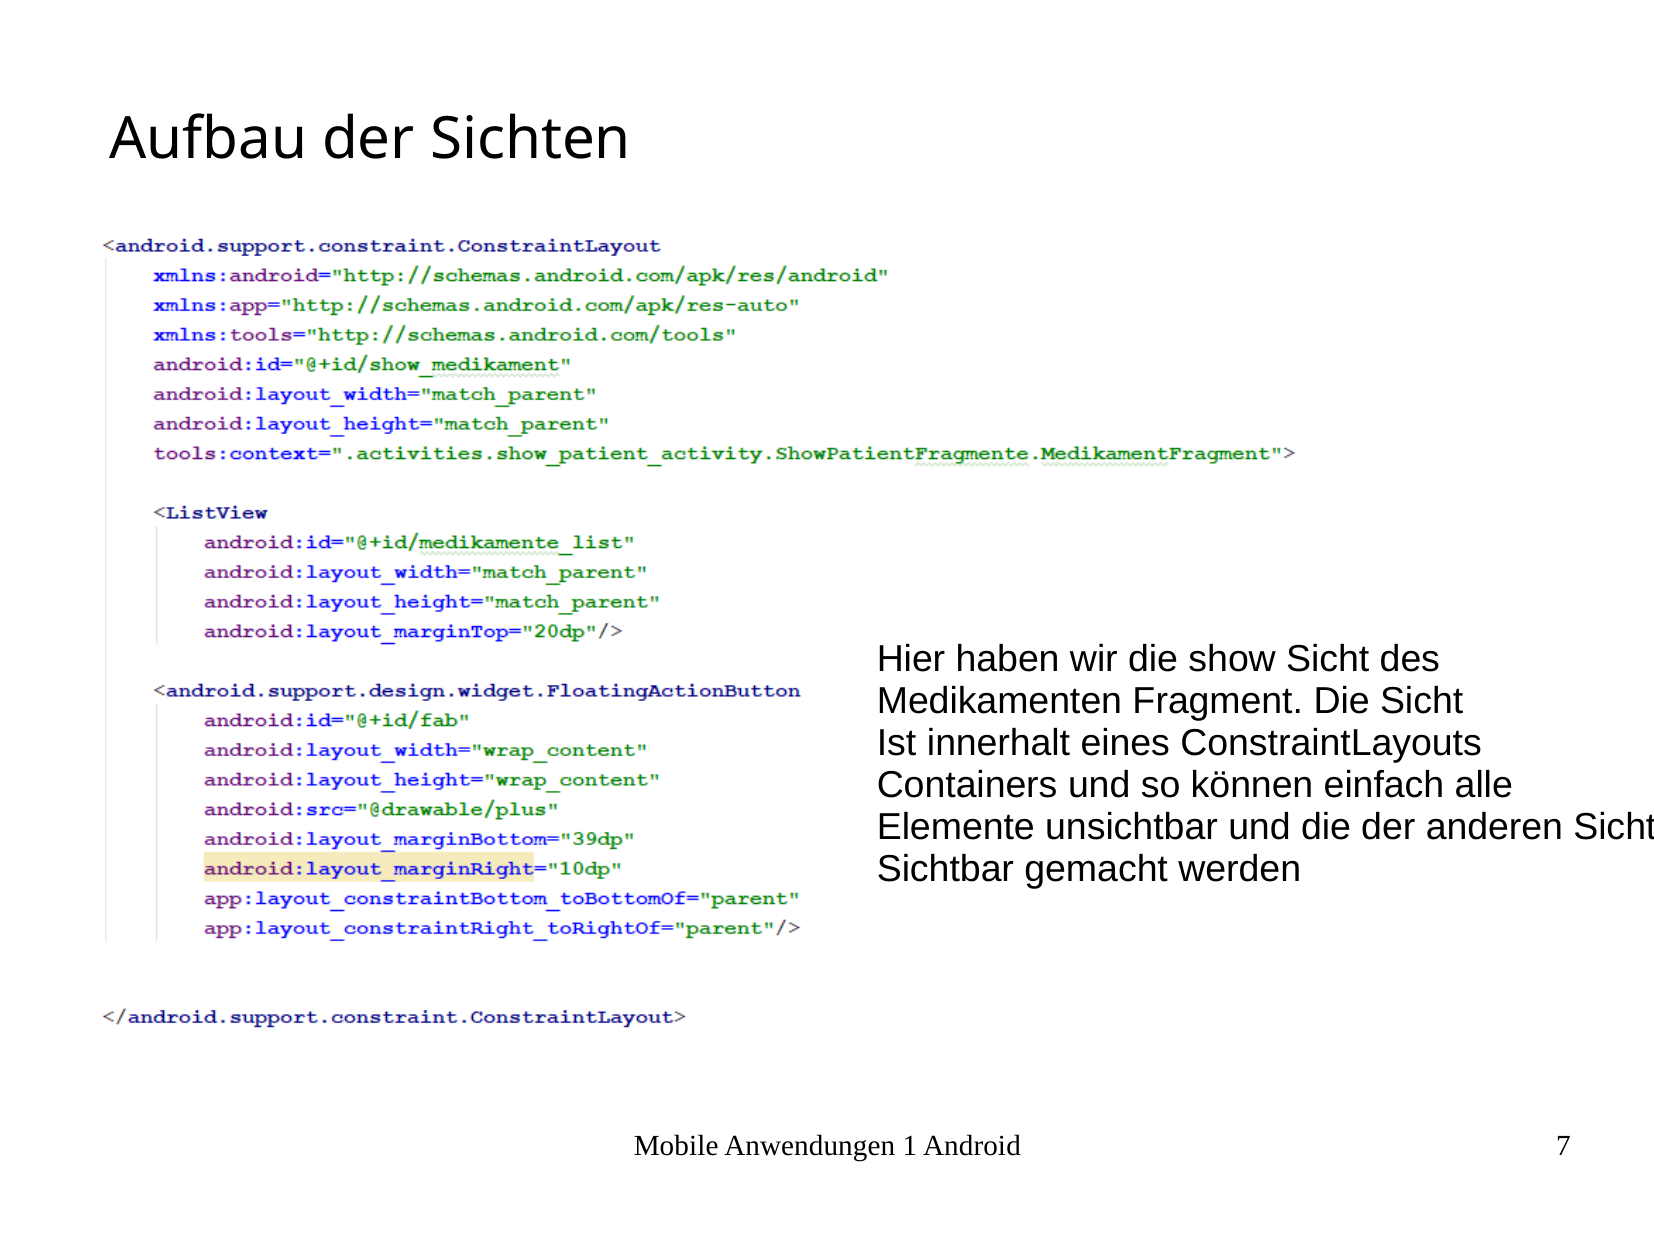

Aufbau der Sichten
Hier haben wir die show Sicht des
Medikamenten Fragment. Die Sicht
Ist innerhalt eines ConstraintLayouts
Containers und so können einfach alle
Elemente unsichtbar und die der anderen Sicht
Sichtbar gemacht werden
Mobile Anwendungen 1 Android
7